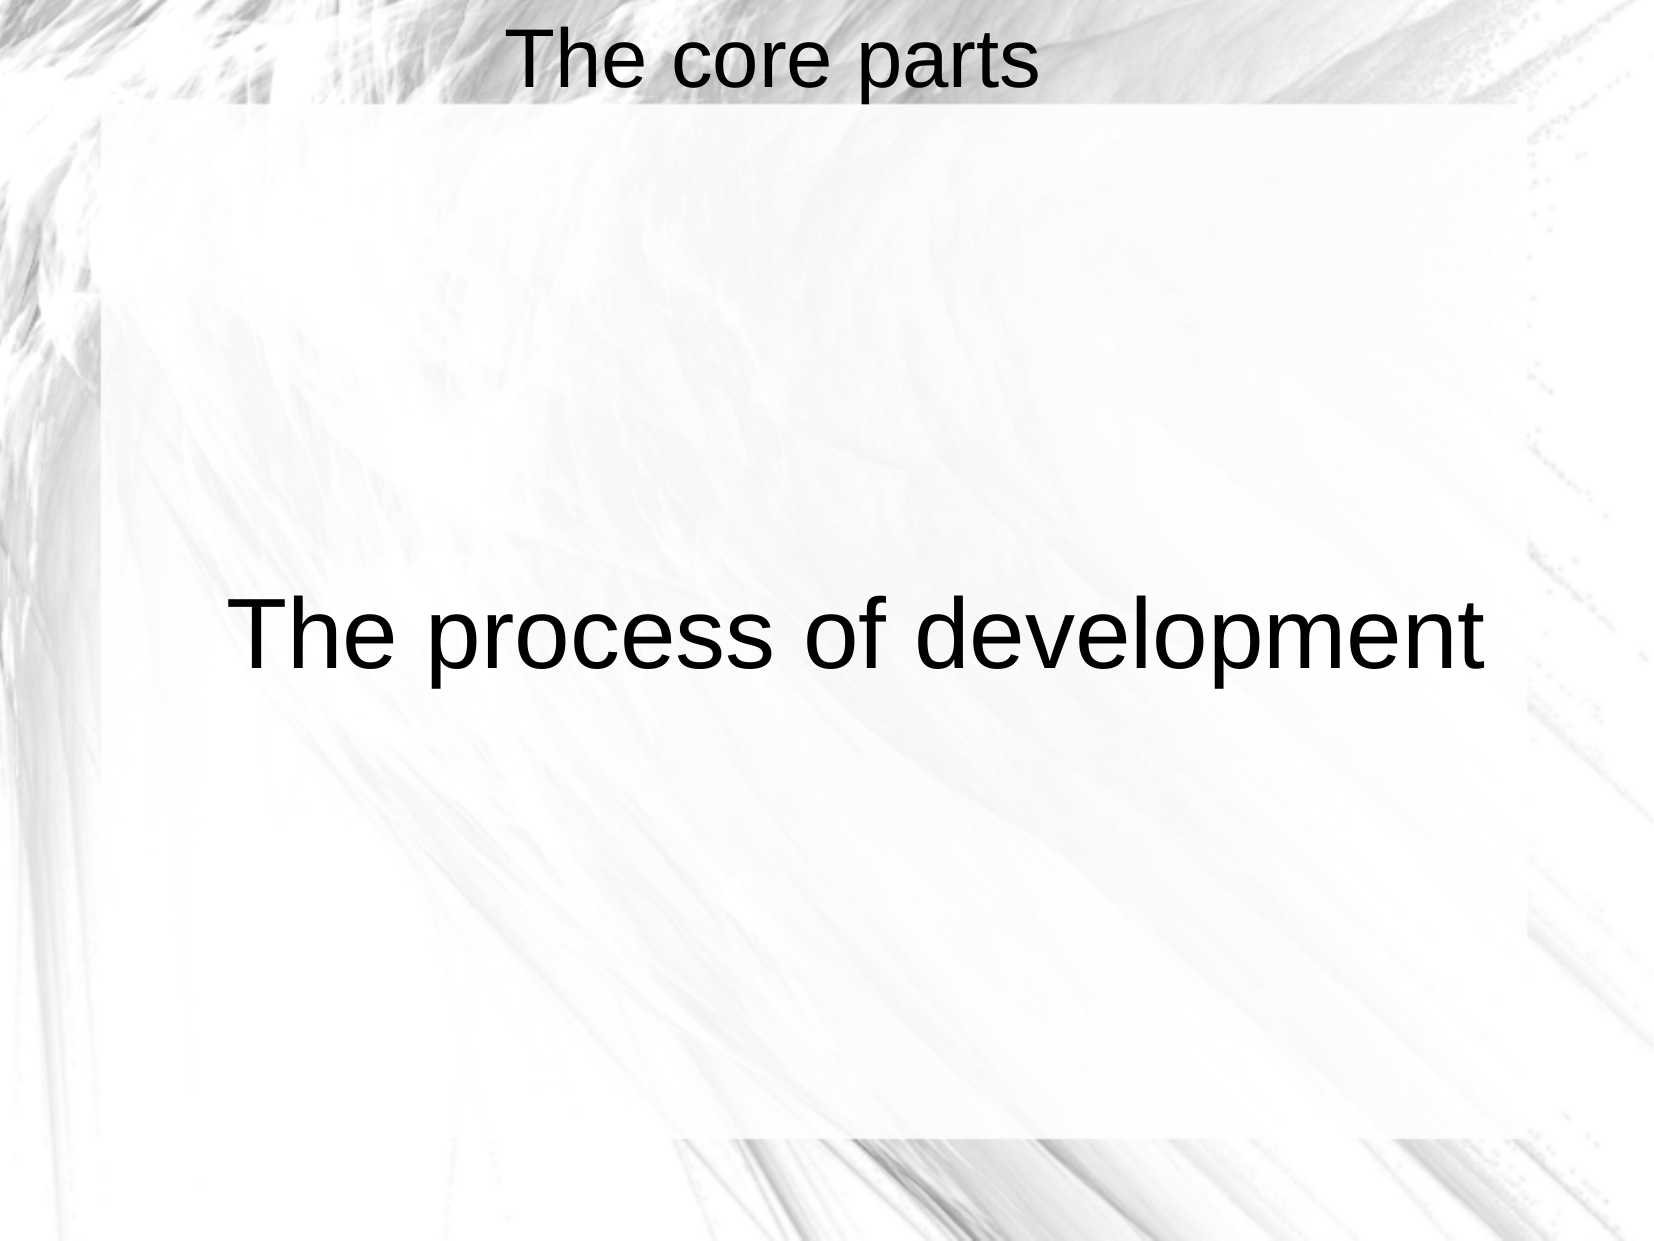

# The core parts
The process of development